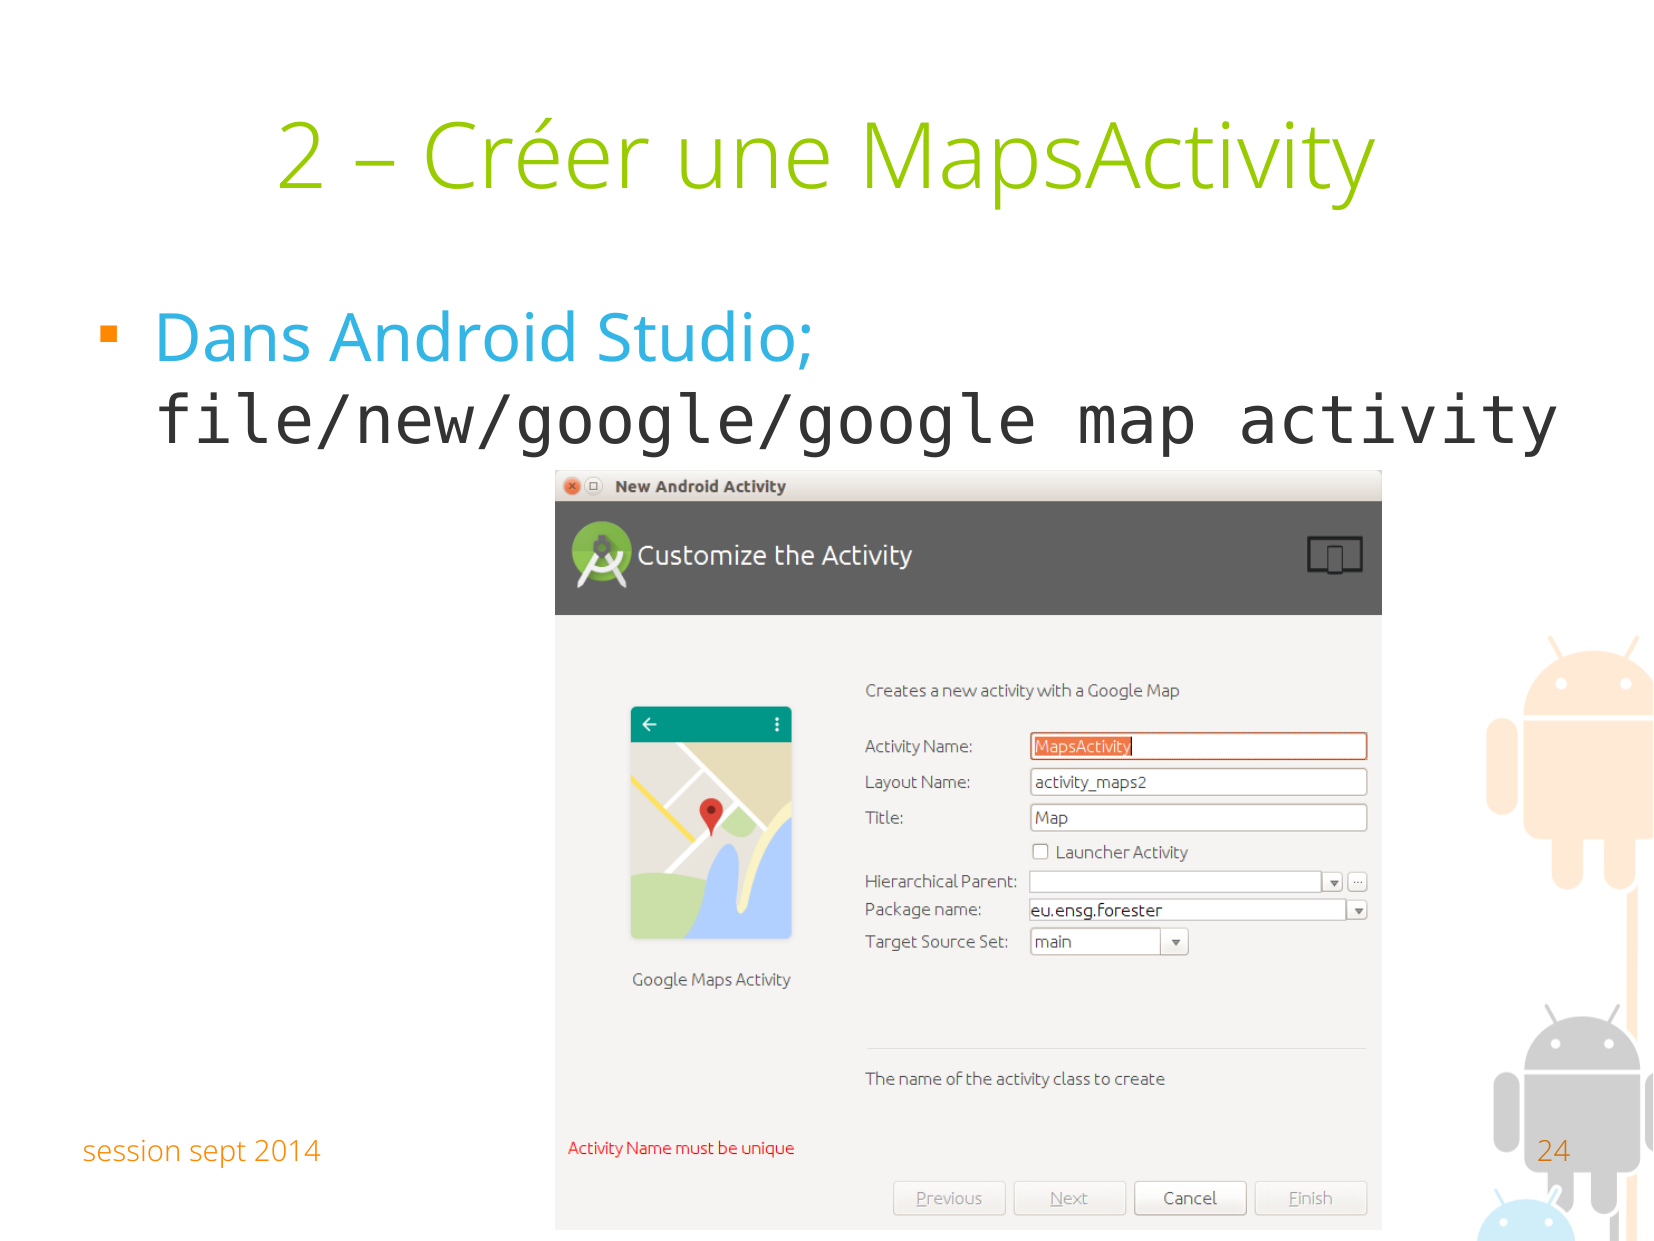

# 2 – Créer une MapsActivity
Dans Android Studio; file/new/google/google map activity
session sept 2014
Yann Caron (c) 2014
24